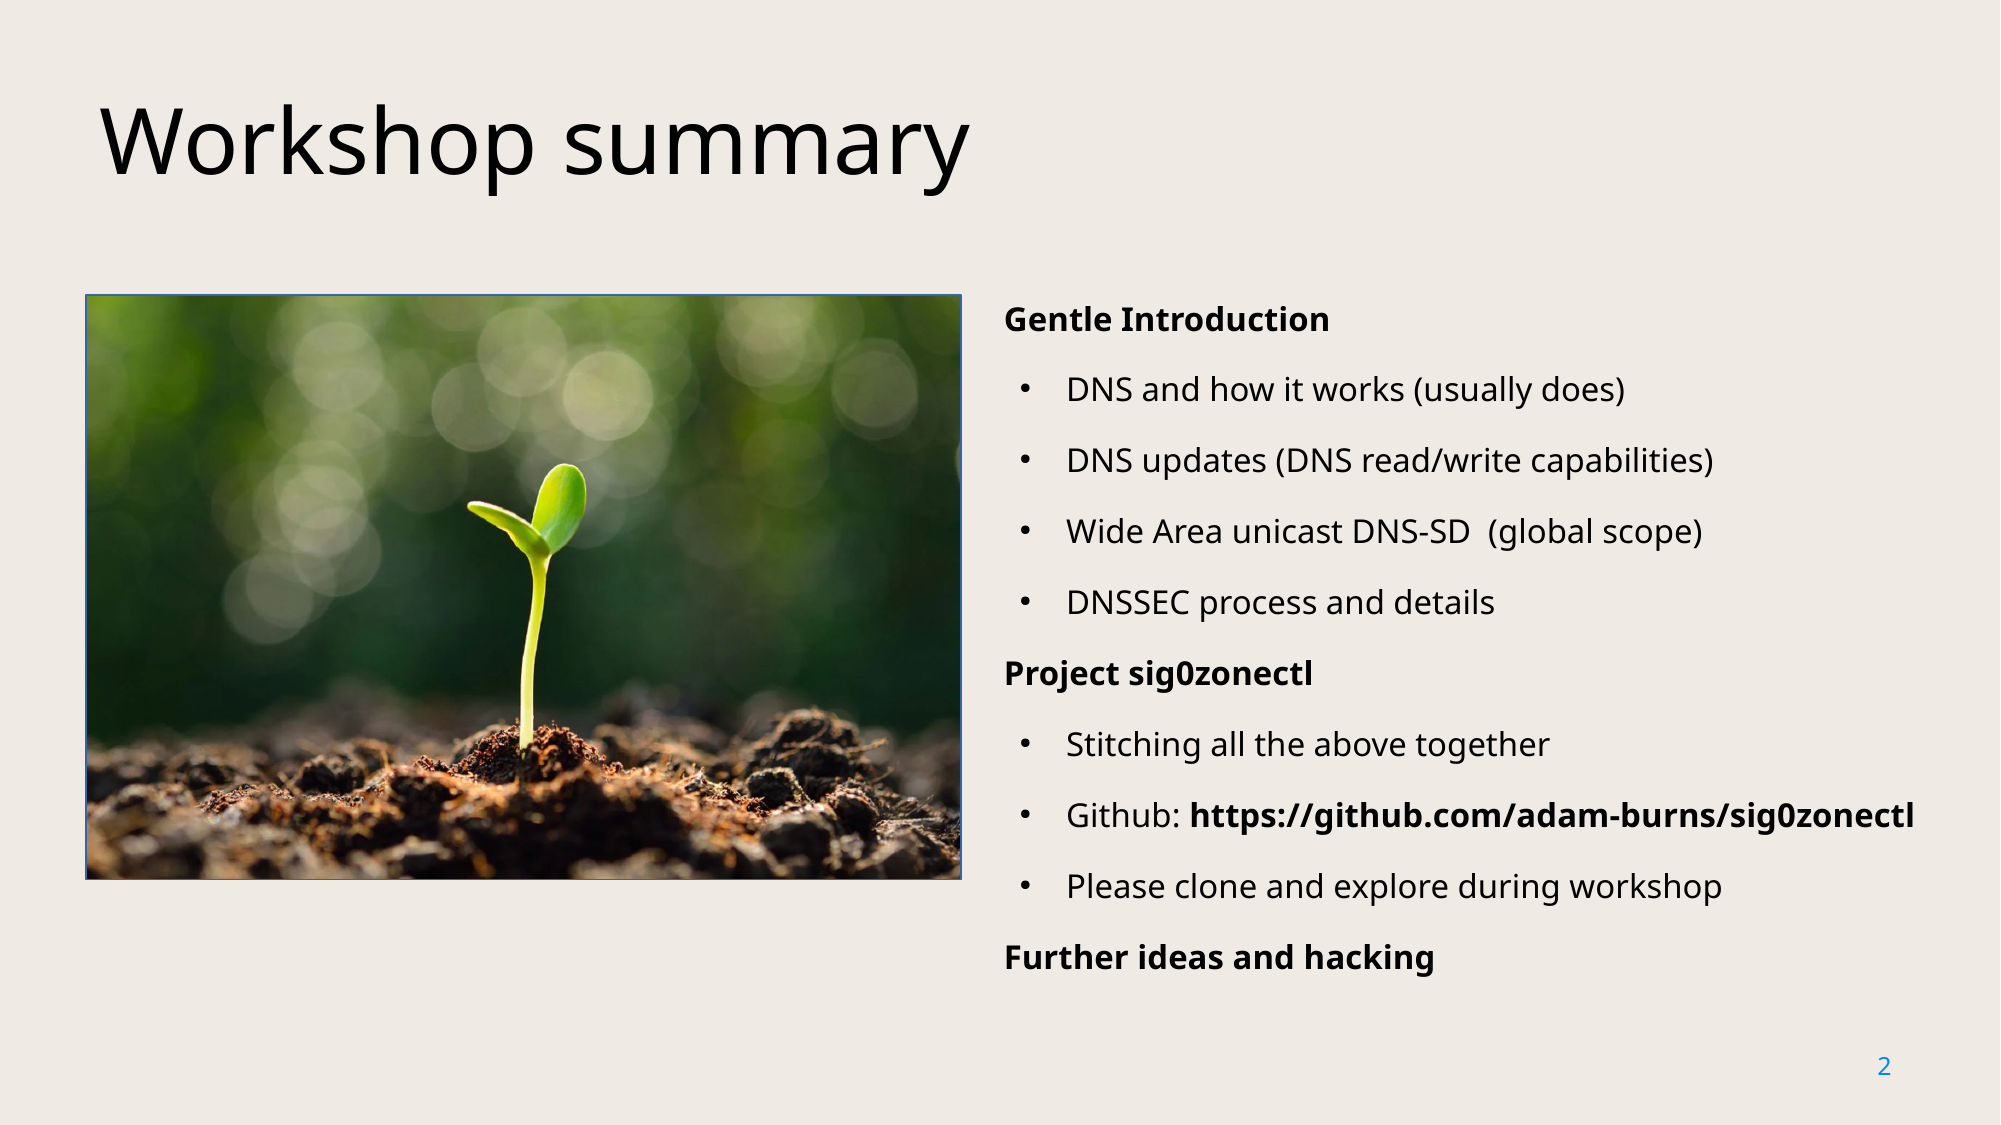

# Workshop summary
Gentle Introduction
DNS and how it works (usually does)
DNS updates (DNS read/write capabilities)
Wide Area unicast DNS-SD (global scope)
DNSSEC process and details
Project sig0zonectl
Stitching all the above together
Github: https://github.com/adam-burns/sig0zonectl
Please clone and explore during workshop
Further ideas and hacking